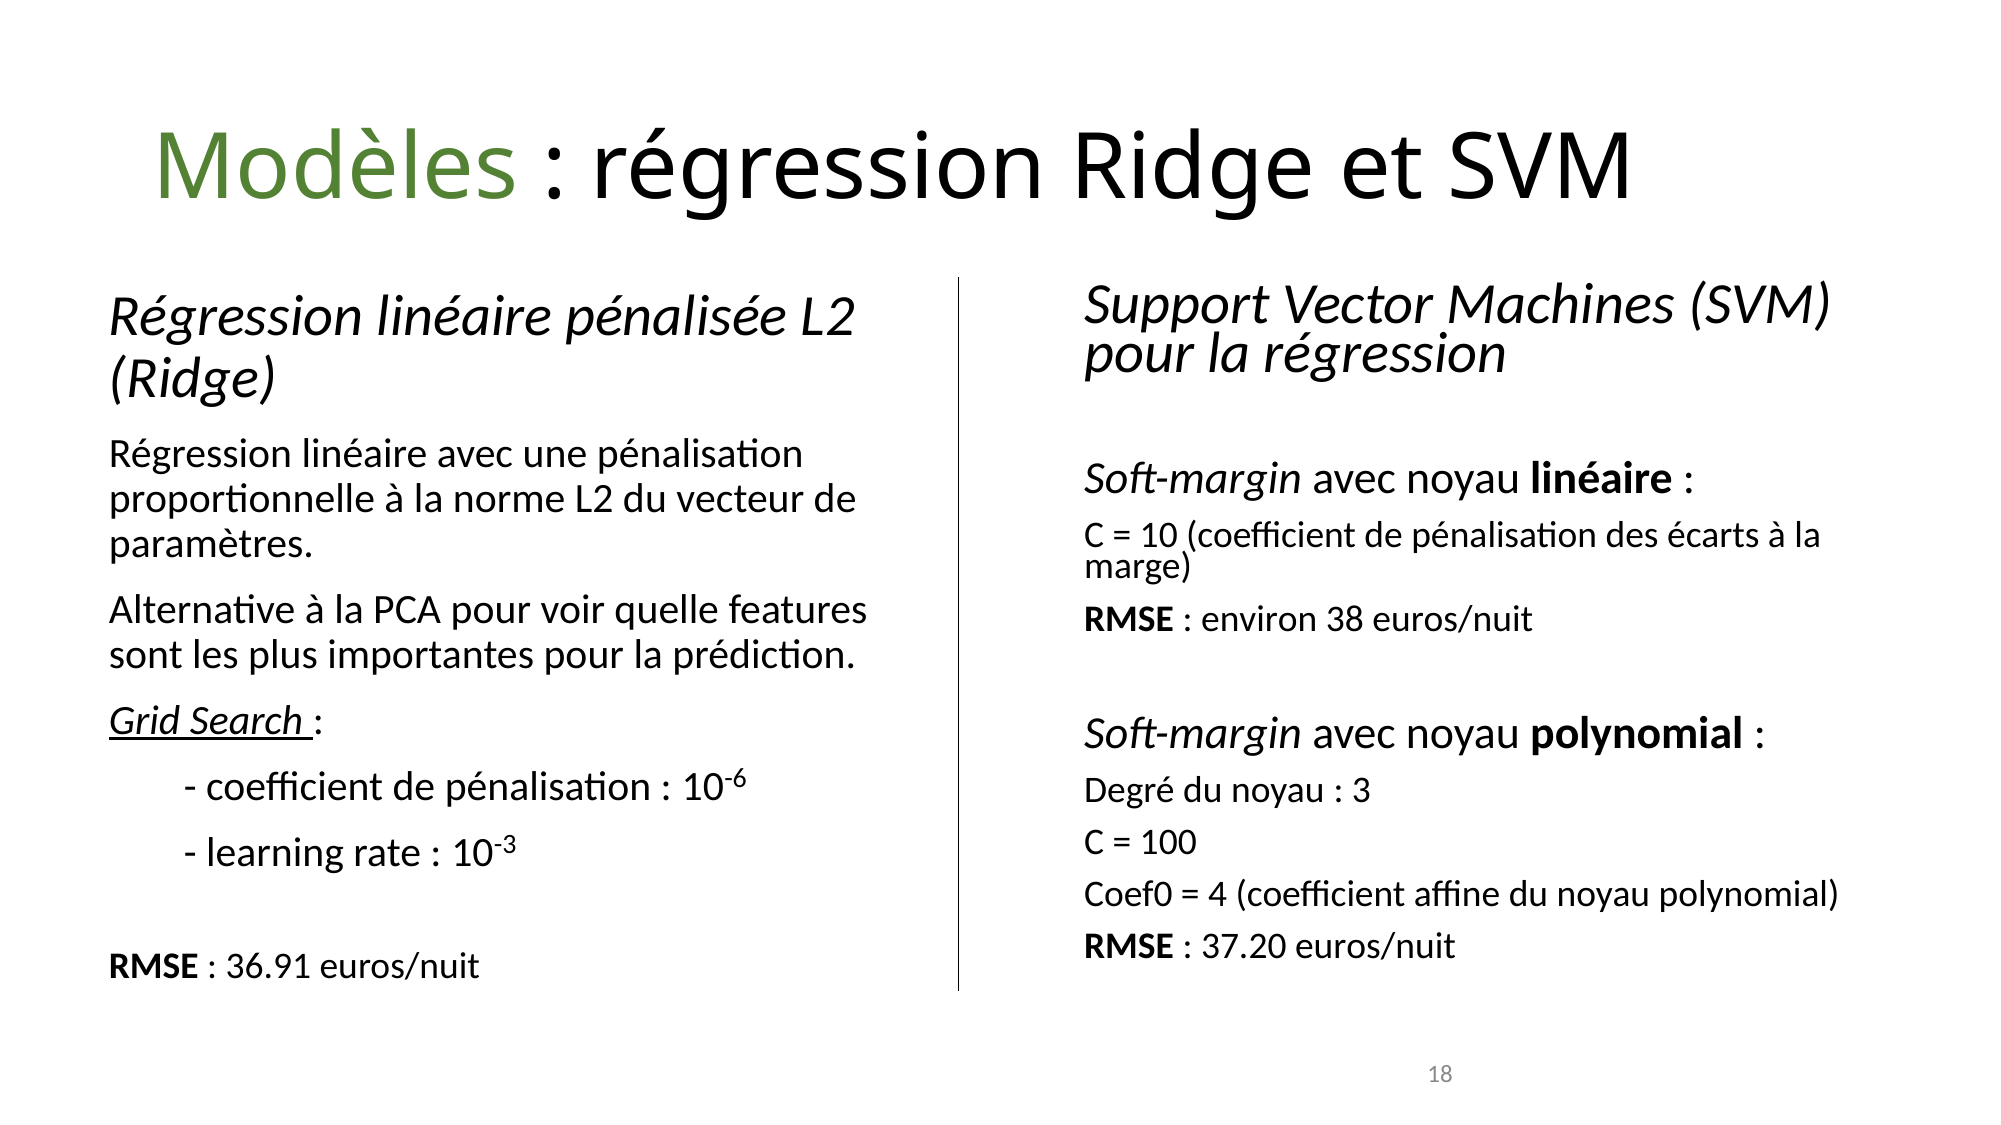

# Modèles : régression Ridge et SVM
Régression linéaire pénalisée L2 (Ridge)
Régression linéaire avec une pénalisation proportionnelle à la norme L2 du vecteur de paramètres.
Alternative à la PCA pour voir quelle features sont les plus importantes pour la prédiction.
Grid Search :
	- coefficient de pénalisation : 10-6
	- learning rate : 10-3
Support Vector Machines (SVM) pour la régression
Soft-margin avec noyau linéaire :
C = 10 (coefficient de pénalisation des écarts à la marge)
RMSE : environ 38 euros/nuit
Soft-margin avec noyau polynomial :
Degré du noyau : 3
C = 100
Coef0 = 4 (coefficient affine du noyau polynomial)
RMSE : 37.20 euros/nuit
RMSE : 36.91 euros/nuit